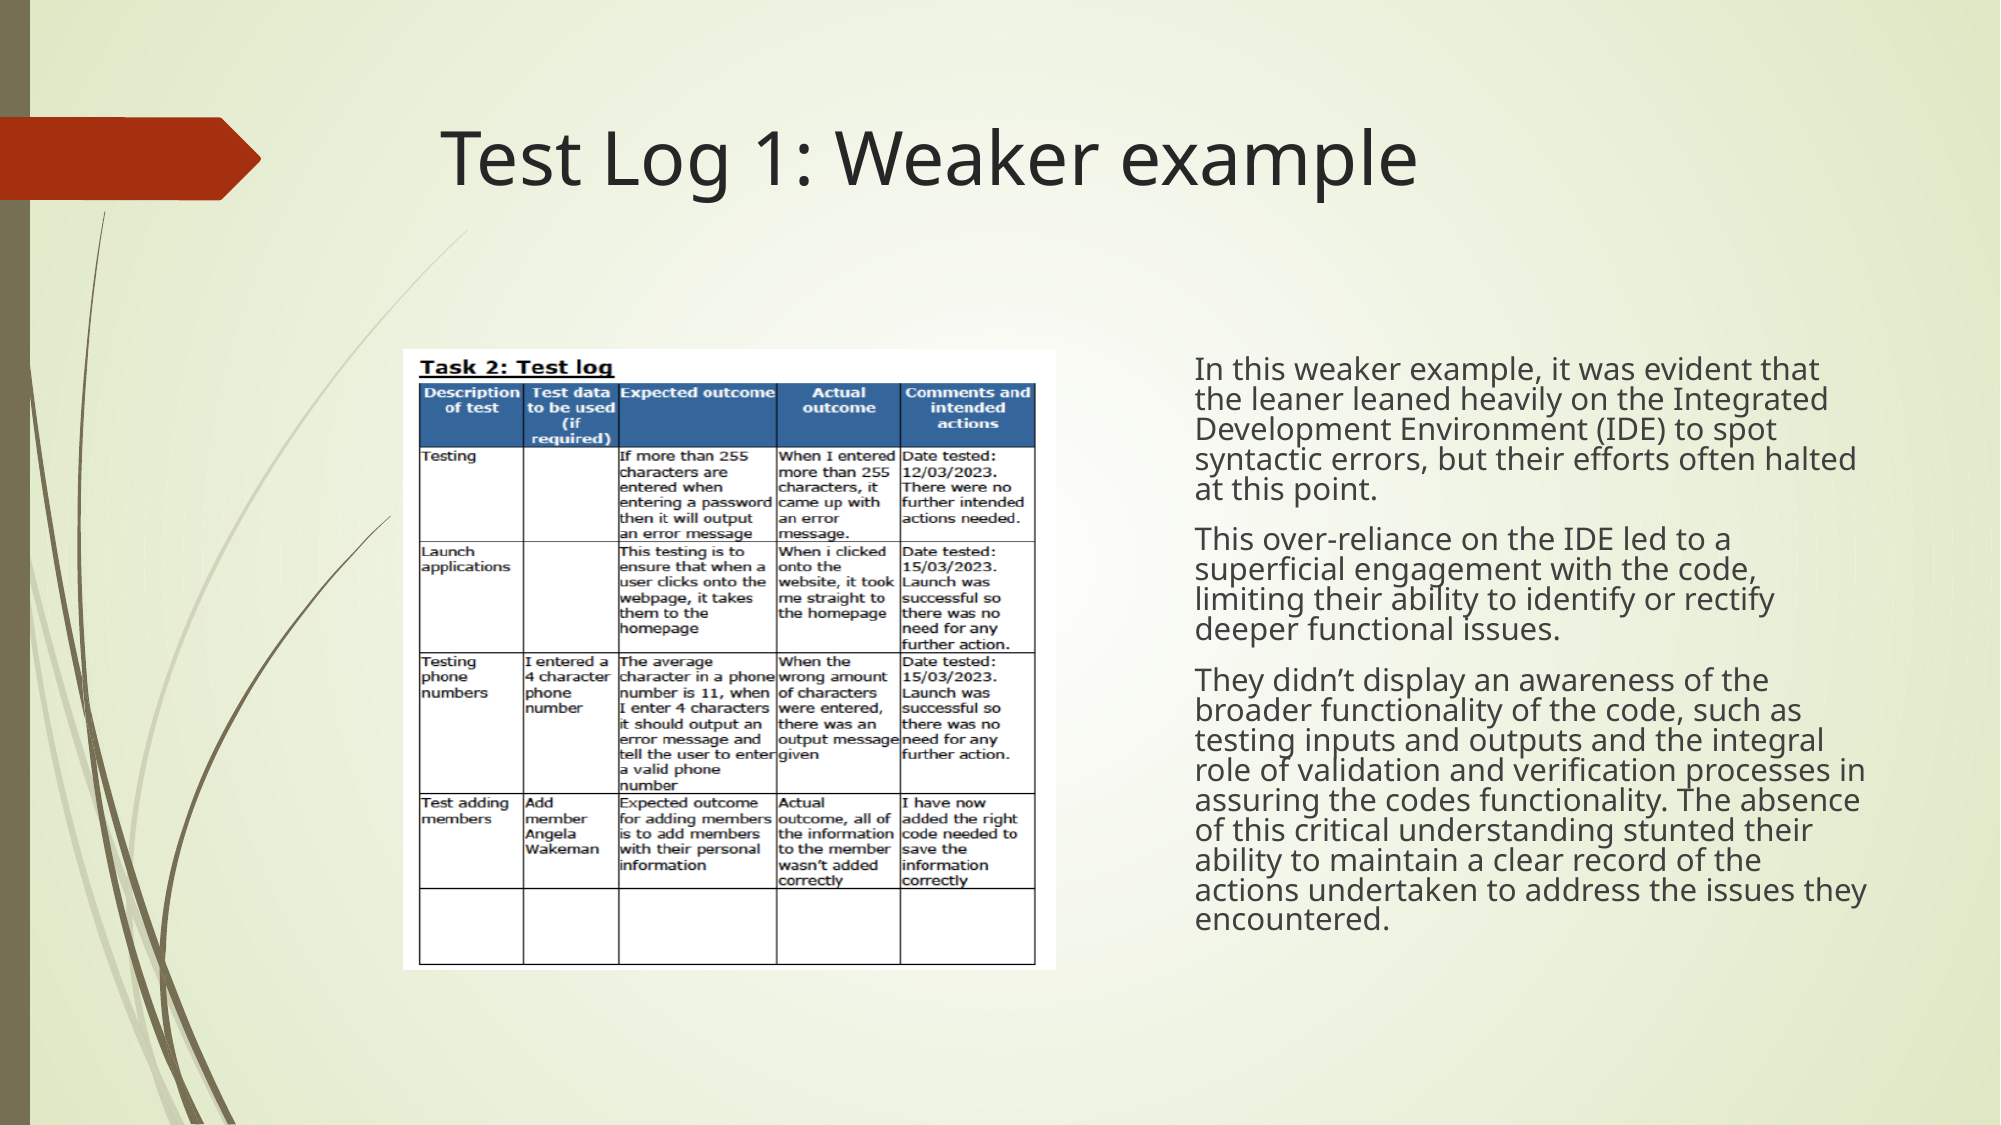

# Test Log 1: Weaker example
In this weaker example, it was evident that the leaner leaned heavily on the Integrated Development Environment (IDE) to spot syntactic errors, but their efforts often halted at this point.
This over-reliance on the IDE led to a superficial engagement with the code, limiting their ability to identify or rectify deeper functional issues.
They didn’t display an awareness of the broader functionality of the code, such as testing inputs and outputs and the integral role of validation and verification processes in assuring the codes functionality. The absence of this critical understanding stunted their ability to maintain a clear record of the actions undertaken to address the issues they encountered.